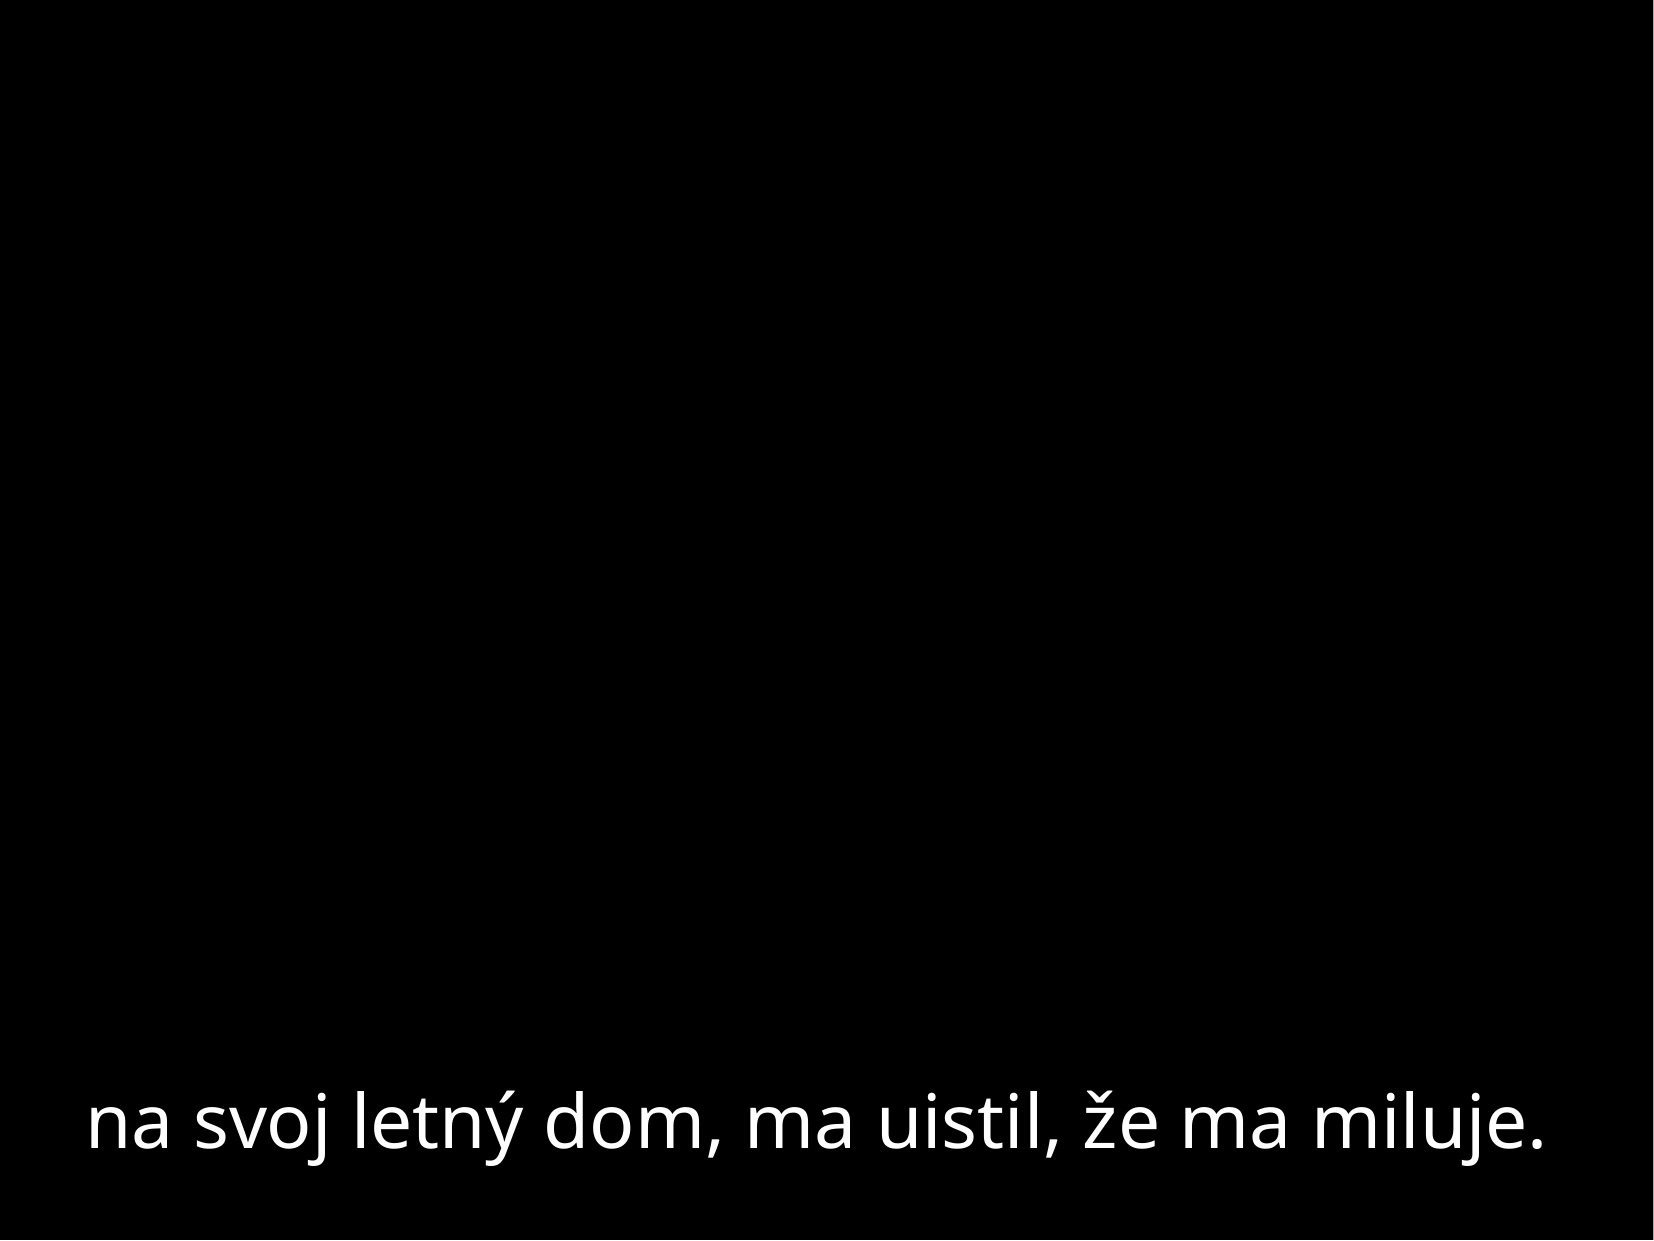

# na svoj letný dom, ma uistil, že ma miluje.